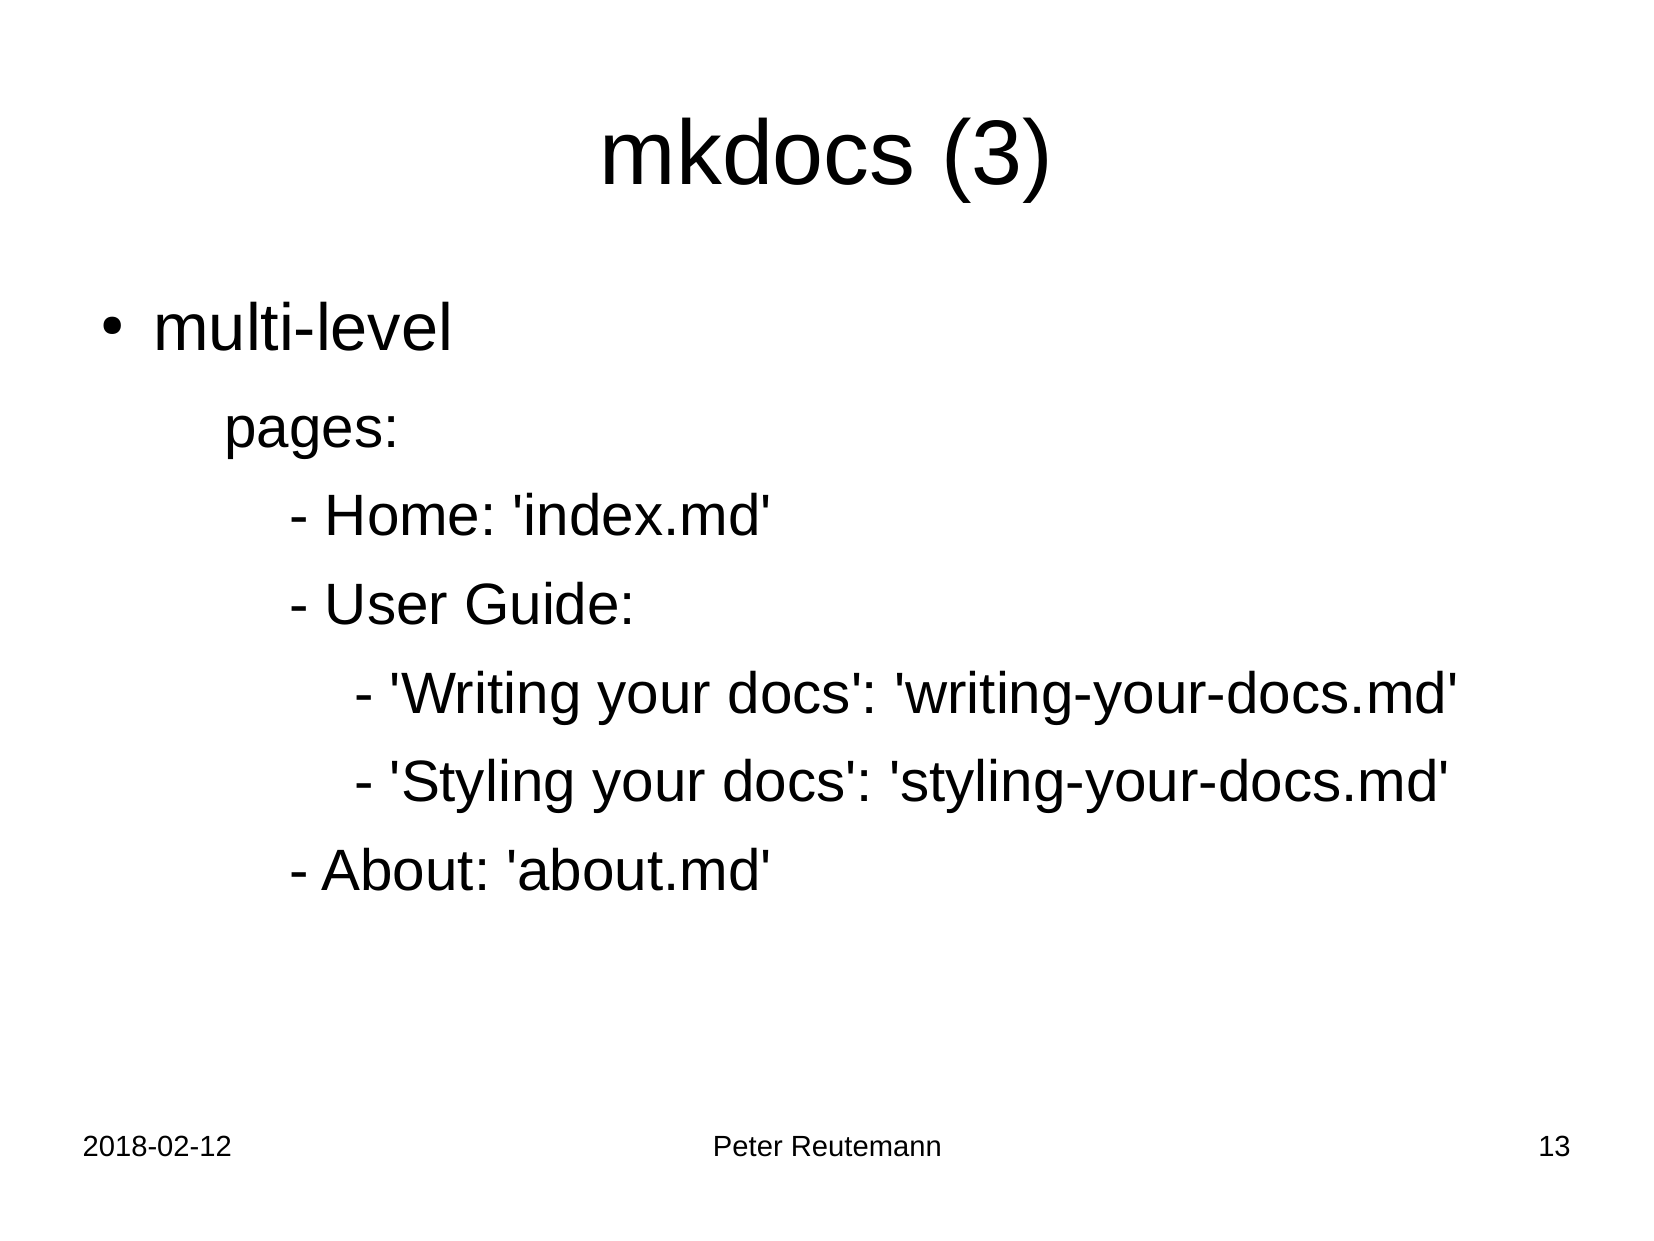

# mkdocs (3)
multi-level
pages:
 - Home: 'index.md'
 - User Guide:
 - 'Writing your docs': 'writing-your-docs.md'
 - 'Styling your docs': 'styling-your-docs.md'
 - About: 'about.md'
2018-02-12
Peter Reutemann
13